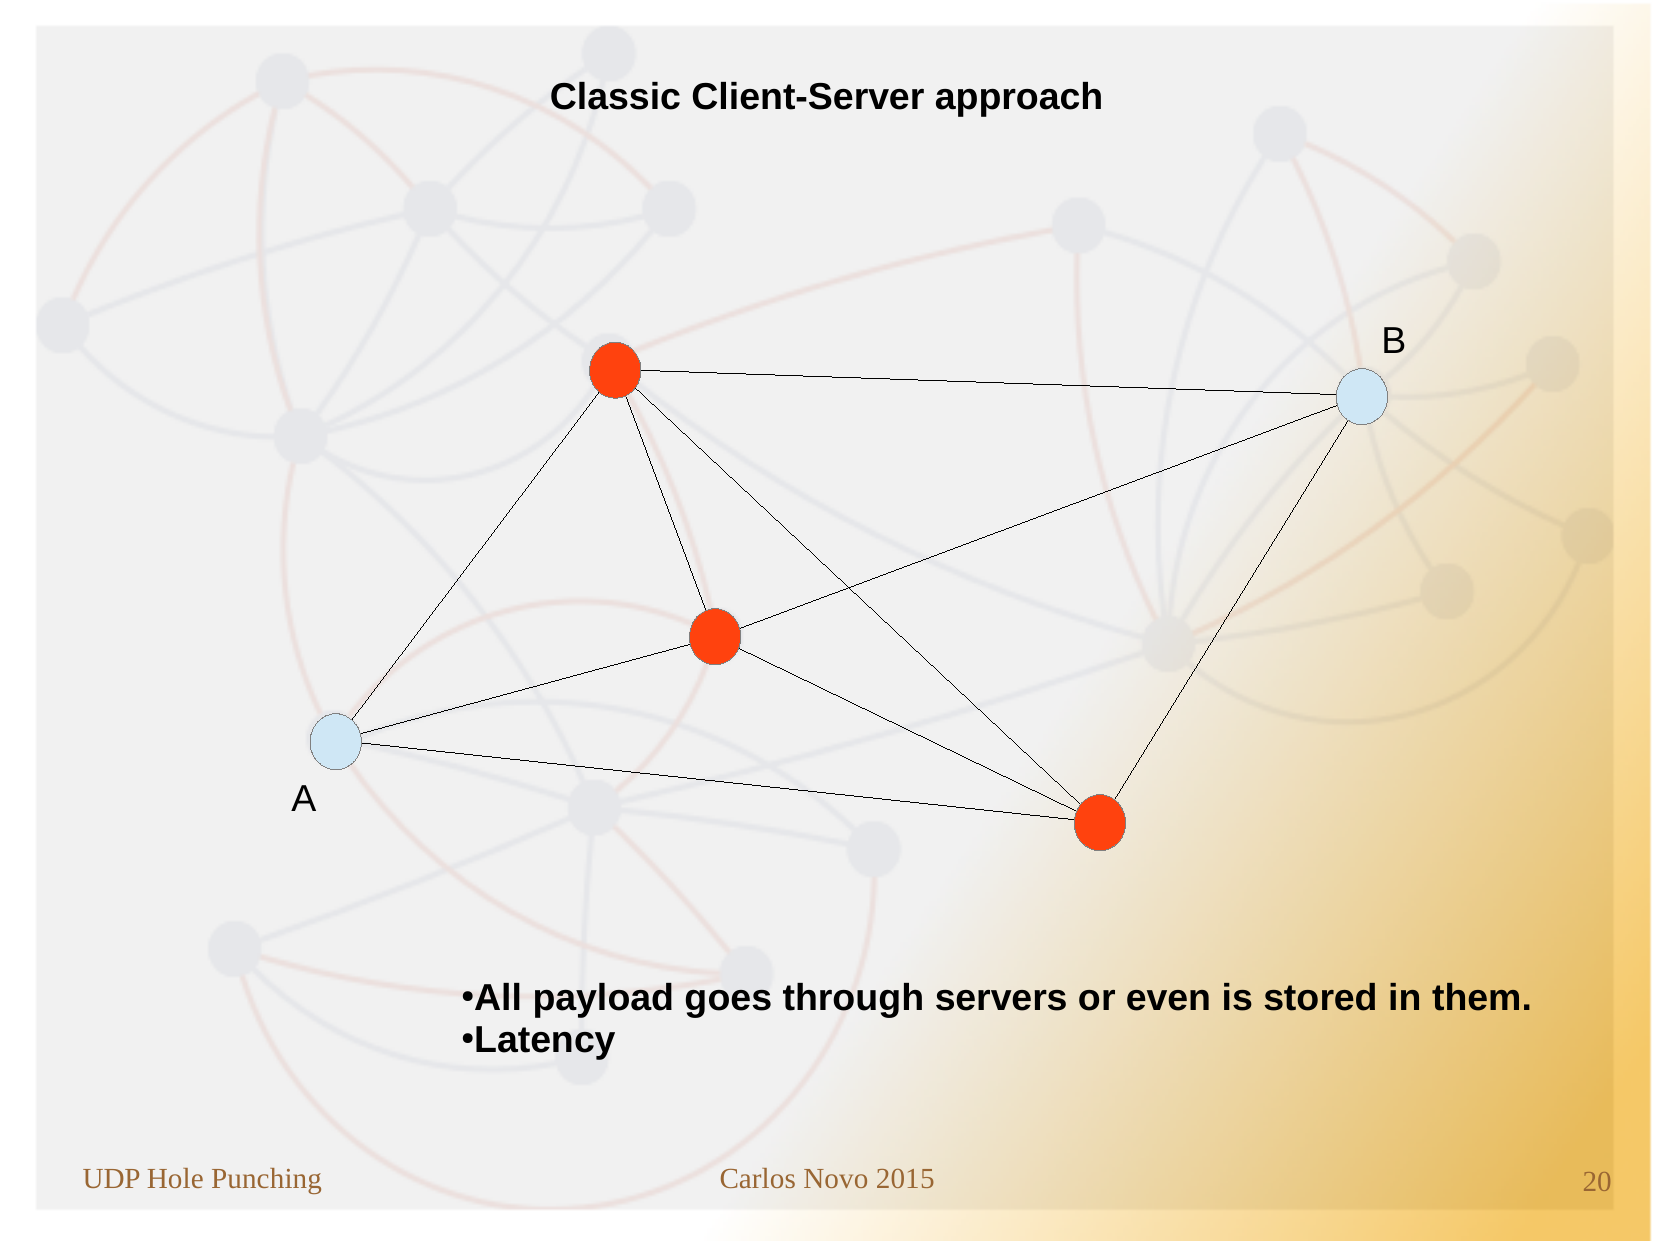

Classic Client-Server approach
B
A
All payload goes through servers or even is stored in them.
Latency
20